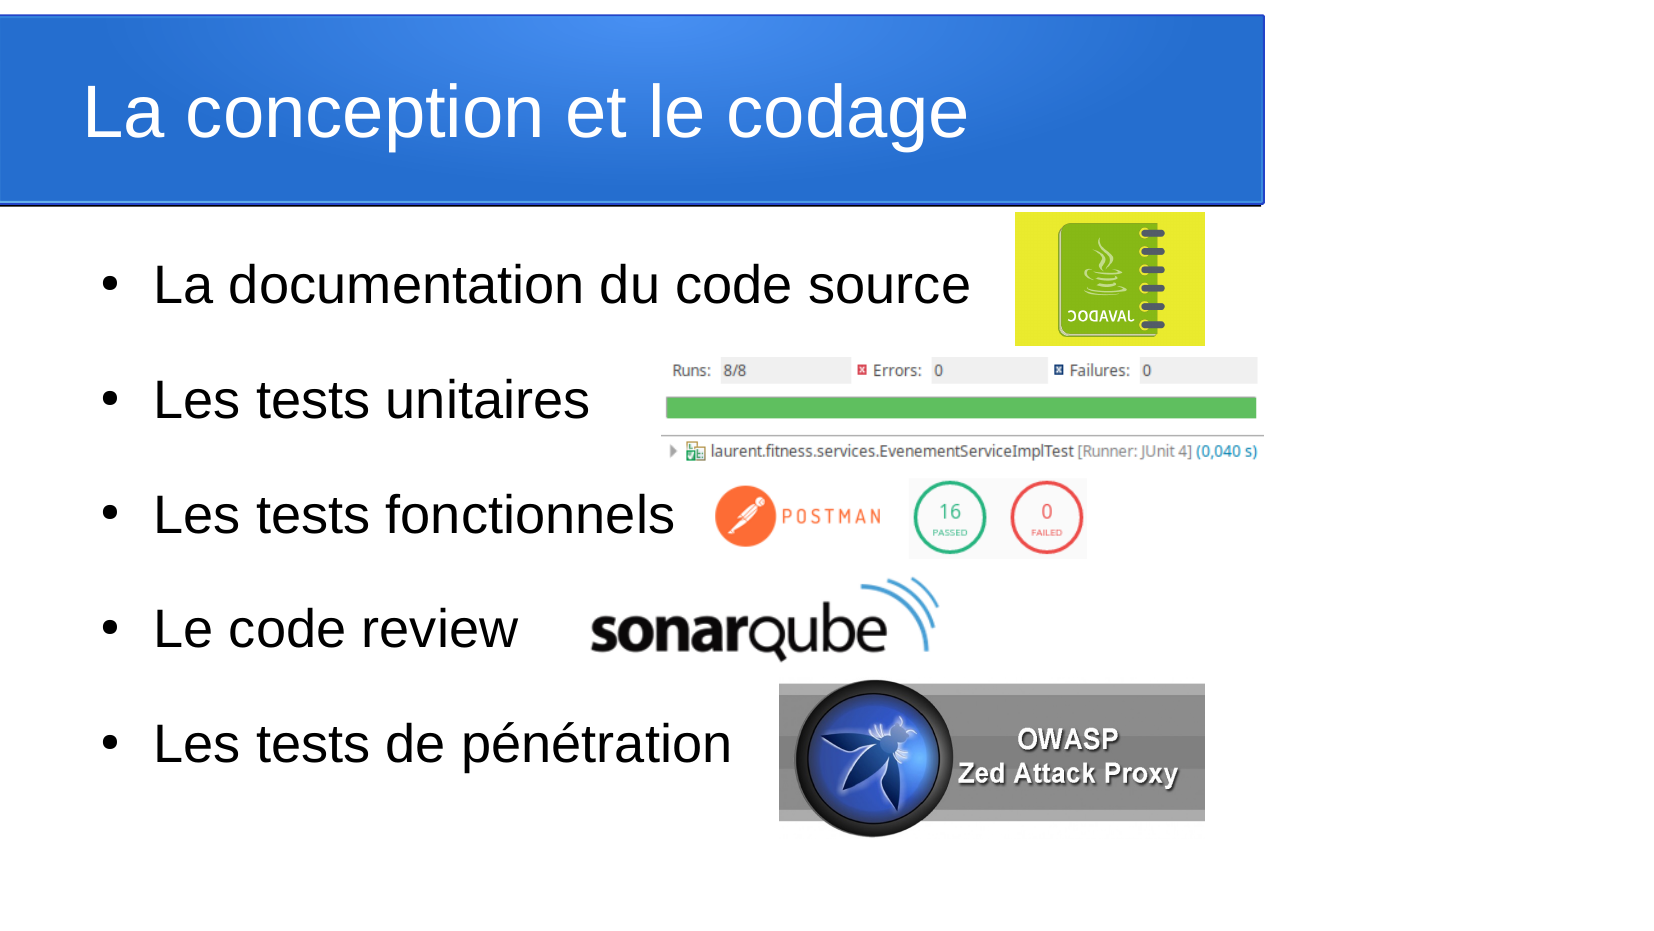

# La conception et le codage
La documentation du code source
Les tests unitaires
Les tests fonctionnels
Le code review
Les tests de pénétration